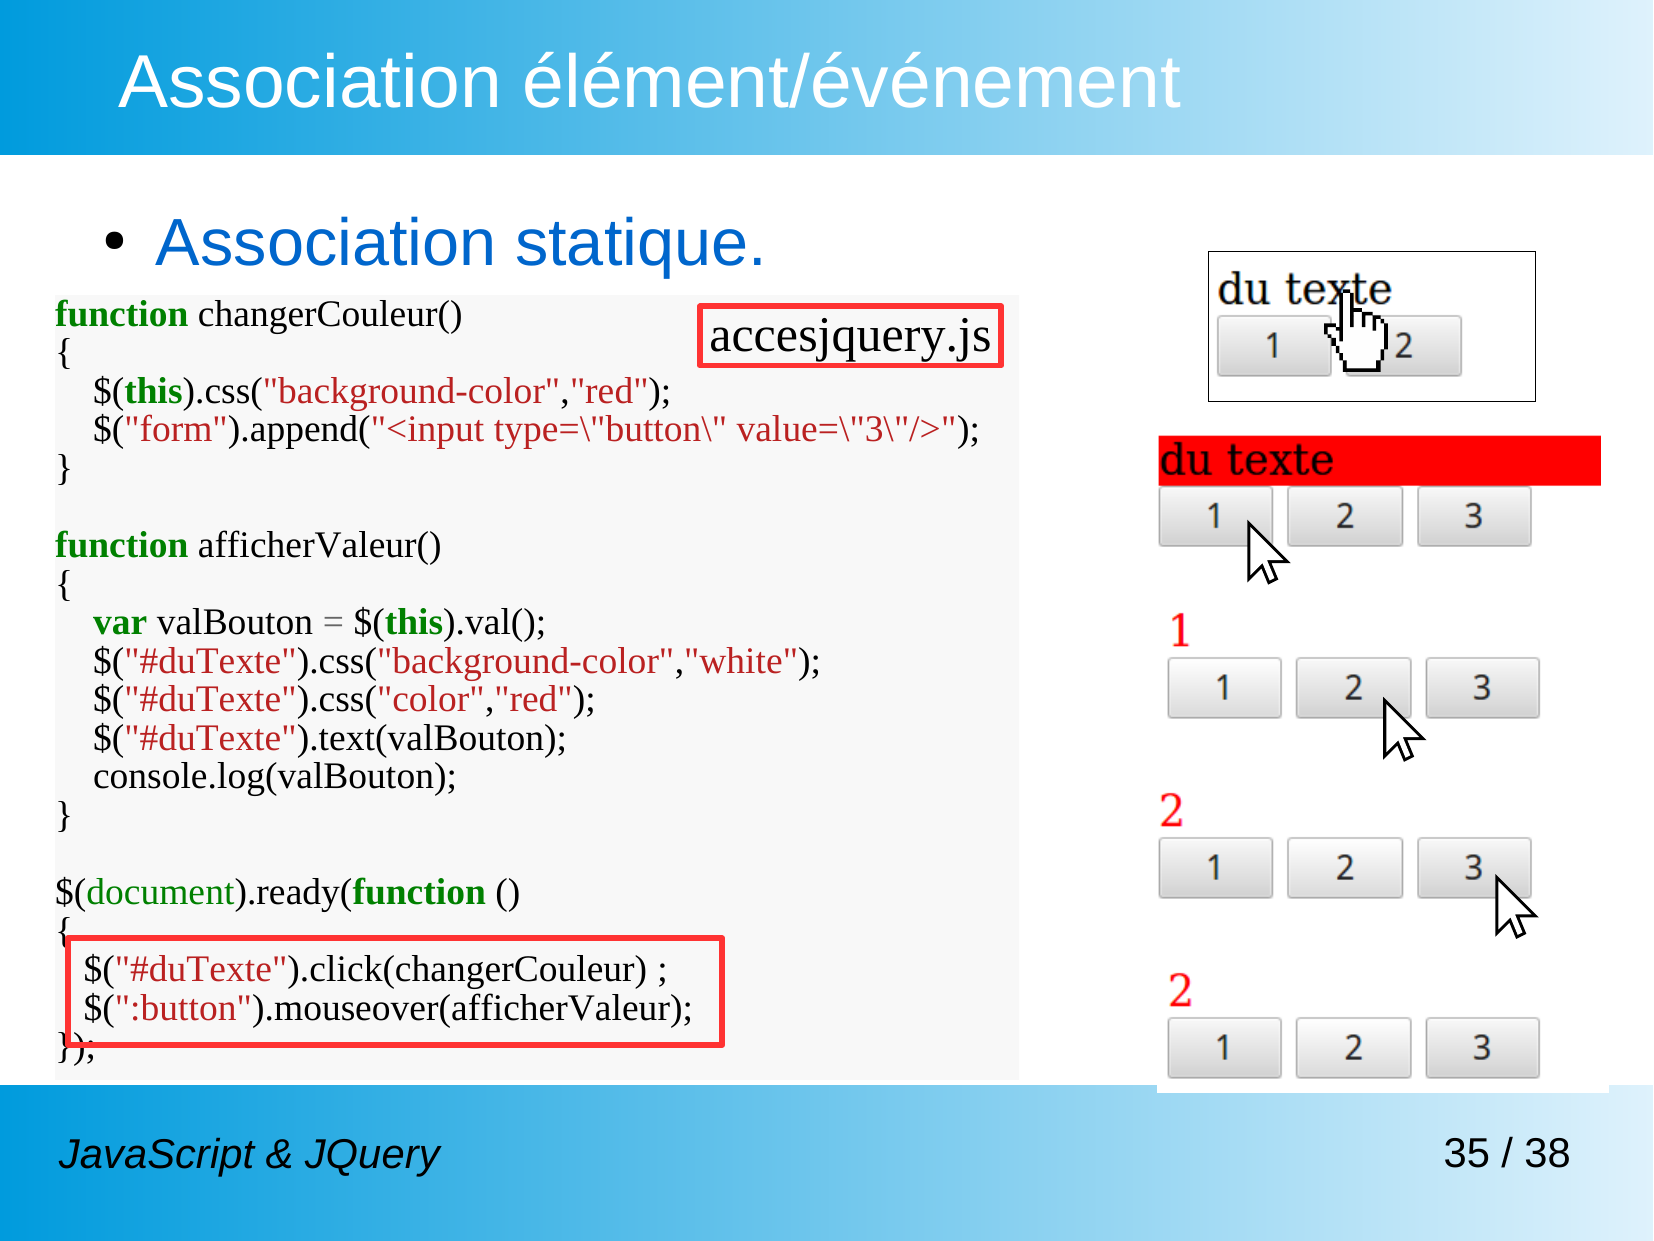

# Association élément/événement
Association statique.
function changerCouleur()
{
 $(this).css("background-color","red");
 $("form").append("<input type=\"button\" value=\"3\"/>");
}
function afficherValeur()
{
 var valBouton = $(this).val();
 $("#duTexte").css("background-color","white");
 $("#duTexte").css("color","red");
 $("#duTexte").text(valBouton);
 console.log(valBouton);
}
$(document).ready(function ()
{
 $("#duTexte").click(changerCouleur) ;
 $(":button").mouseover(afficherValeur);
});
accesjquery.js